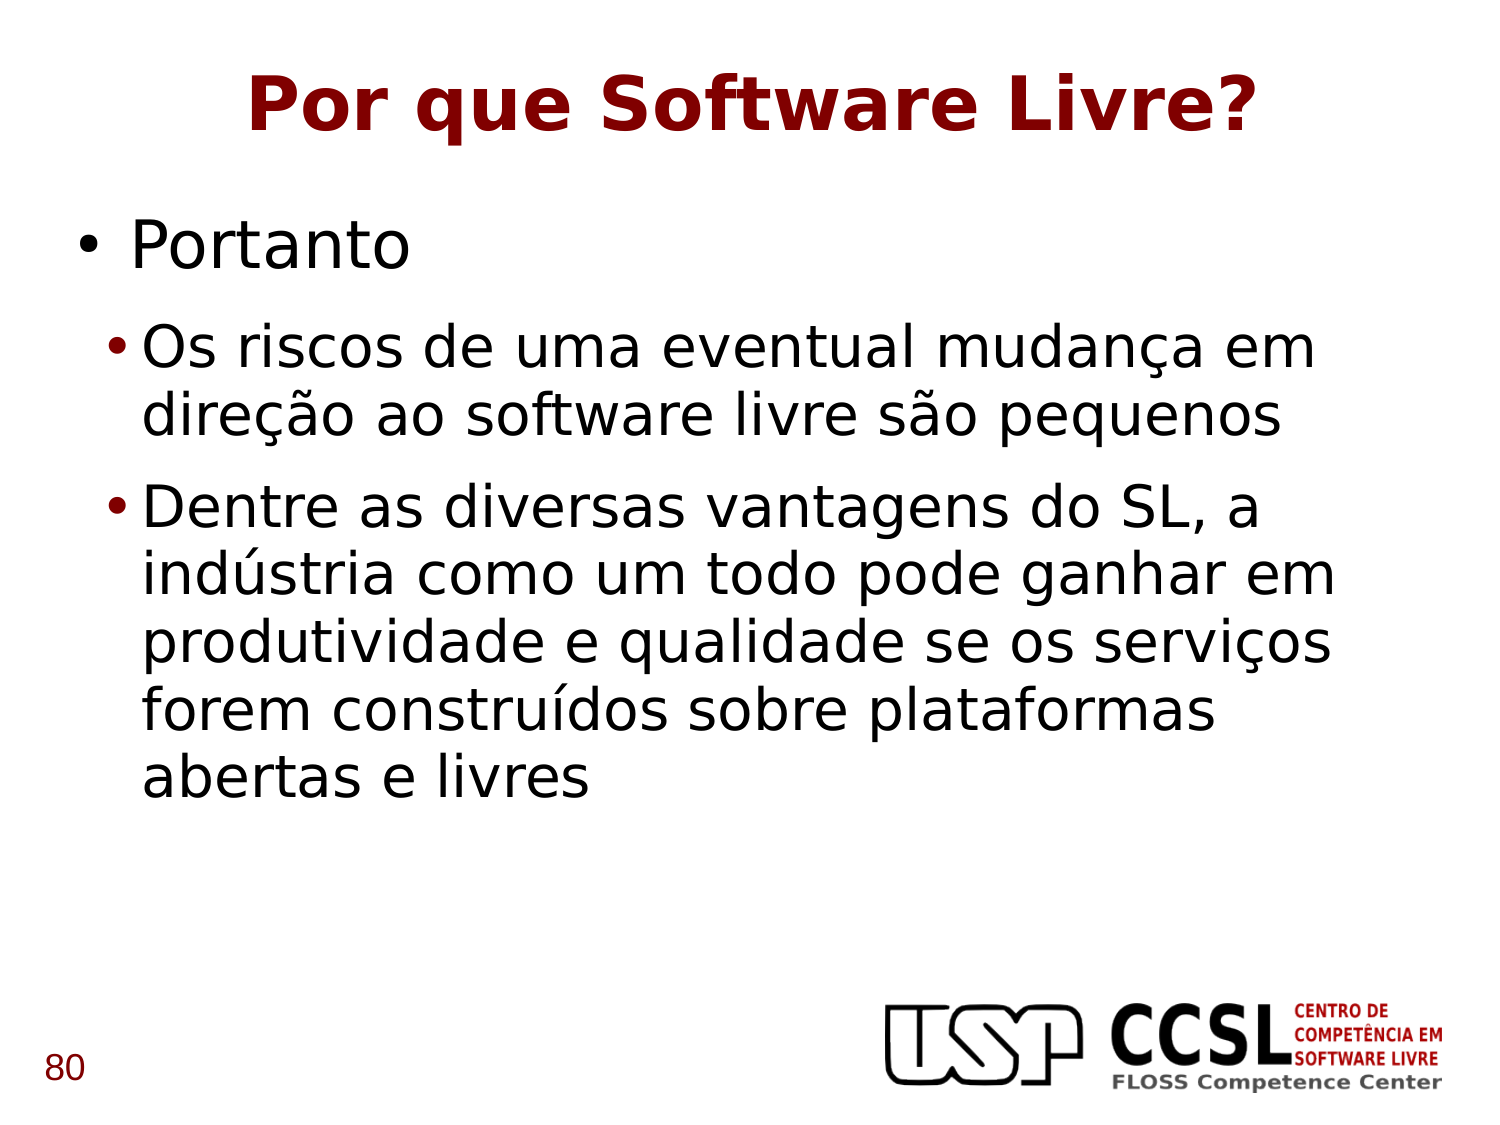

# Por que Software Livre?
Portanto
Os riscos de uma eventual mudança em direção ao software livre são pequenos
Dentre as diversas vantagens do SL, a indústria como um todo pode ganhar em produtividade e qualidade se os serviços forem construídos sobre plataformas abertas e livres